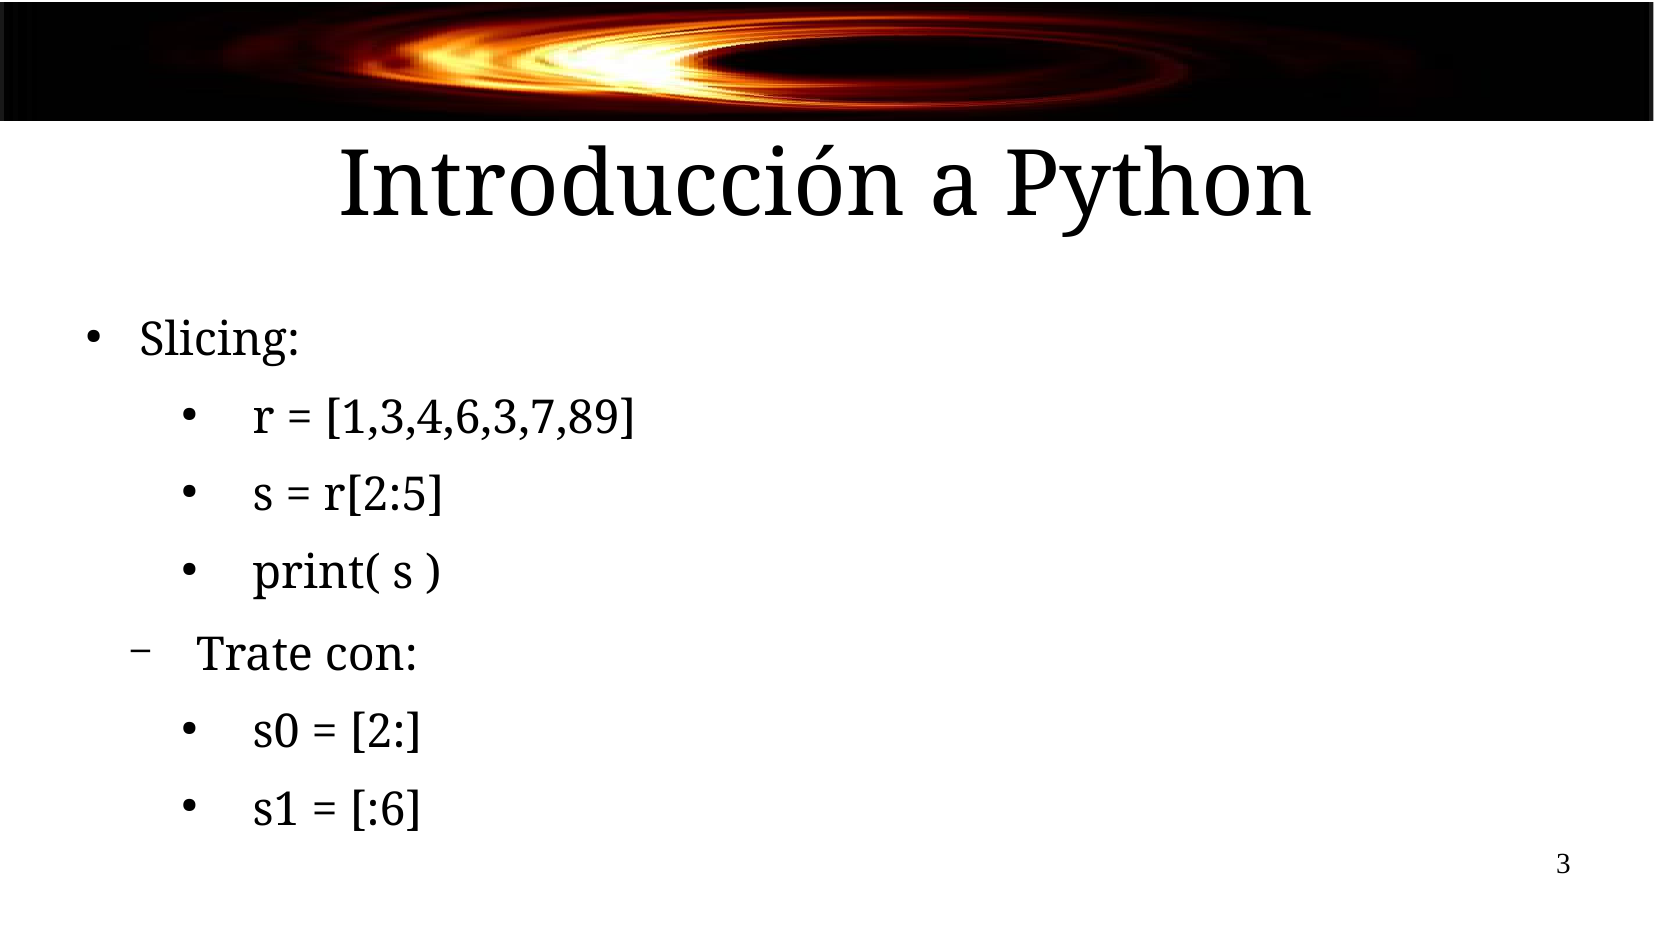

# Introducción a Python
Slicing:
r = [1,3,4,6,3,7,89]
s = r[2:5]
print( s )
Trate con:
s0 = [2:]
s1 = [:6]
3